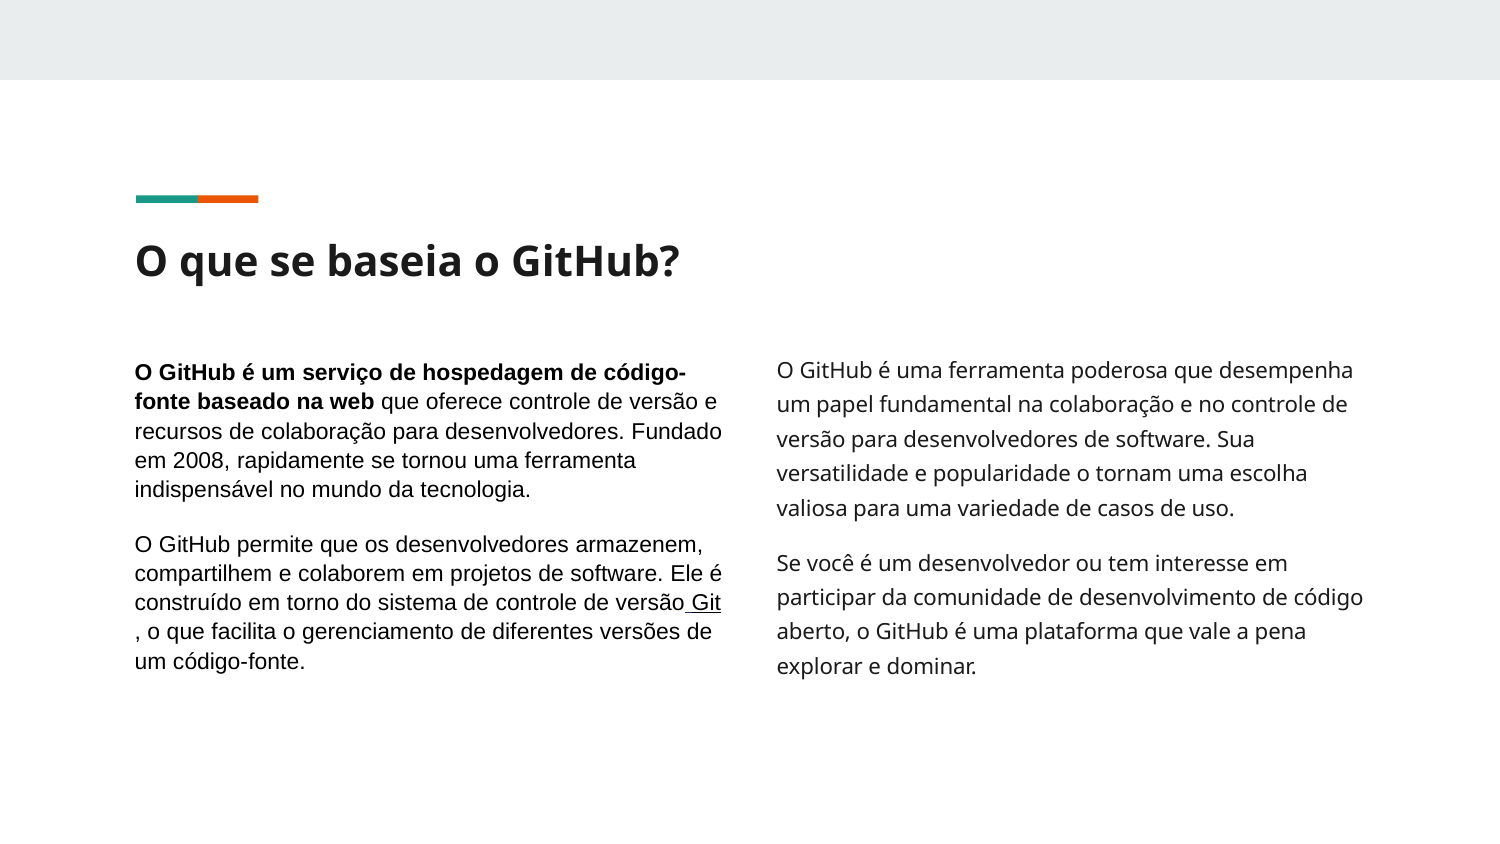

# O que se baseia o GitHub?
O GitHub é uma ferramenta poderosa que desempenha um papel fundamental na colaboração e no controle de versão para desenvolvedores de software. Sua versatilidade e popularidade o tornam uma escolha valiosa para uma variedade de casos de uso.
Se você é um desenvolvedor ou tem interesse em participar da comunidade de desenvolvimento de código aberto, o GitHub é uma plataforma que vale a pena explorar e dominar.
O GitHub é um serviço de hospedagem de código-fonte baseado na web que oferece controle de versão e recursos de colaboração para desenvolvedores. Fundado em 2008, rapidamente se tornou uma ferramenta indispensável no mundo da tecnologia.
O GitHub permite que os desenvolvedores armazenem, compartilhem e colaborem em projetos de software. Ele é construído em torno do sistema de controle de versão Git, o que facilita o gerenciamento de diferentes versões de um código-fonte.